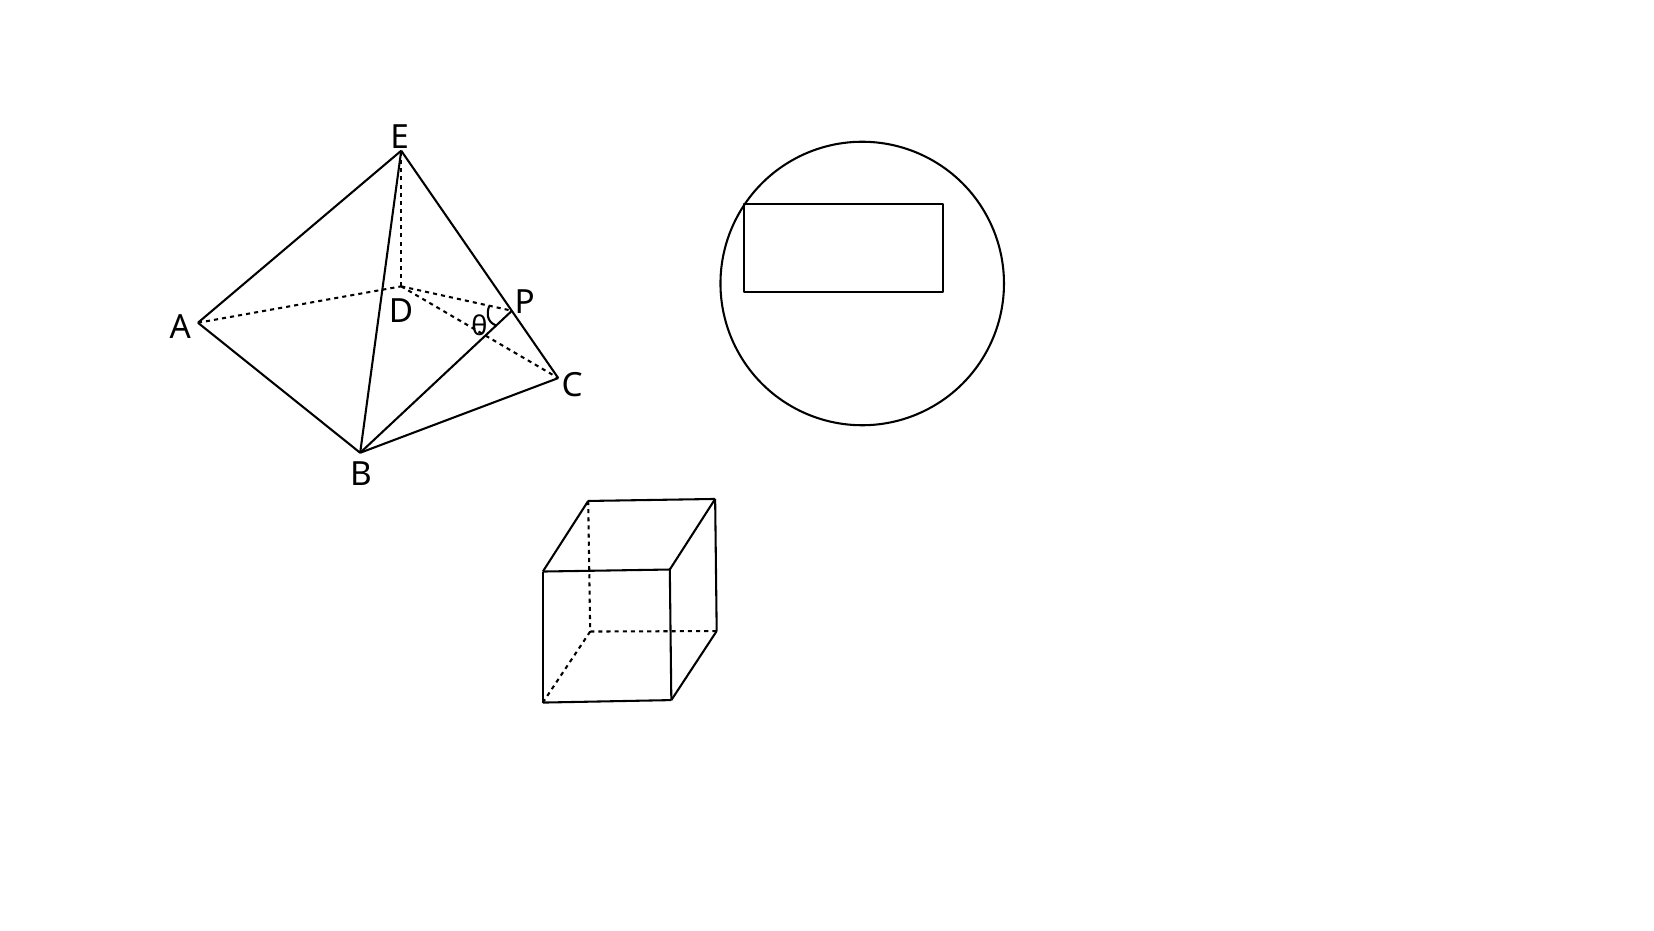

E
P
D
A
θ
C
B